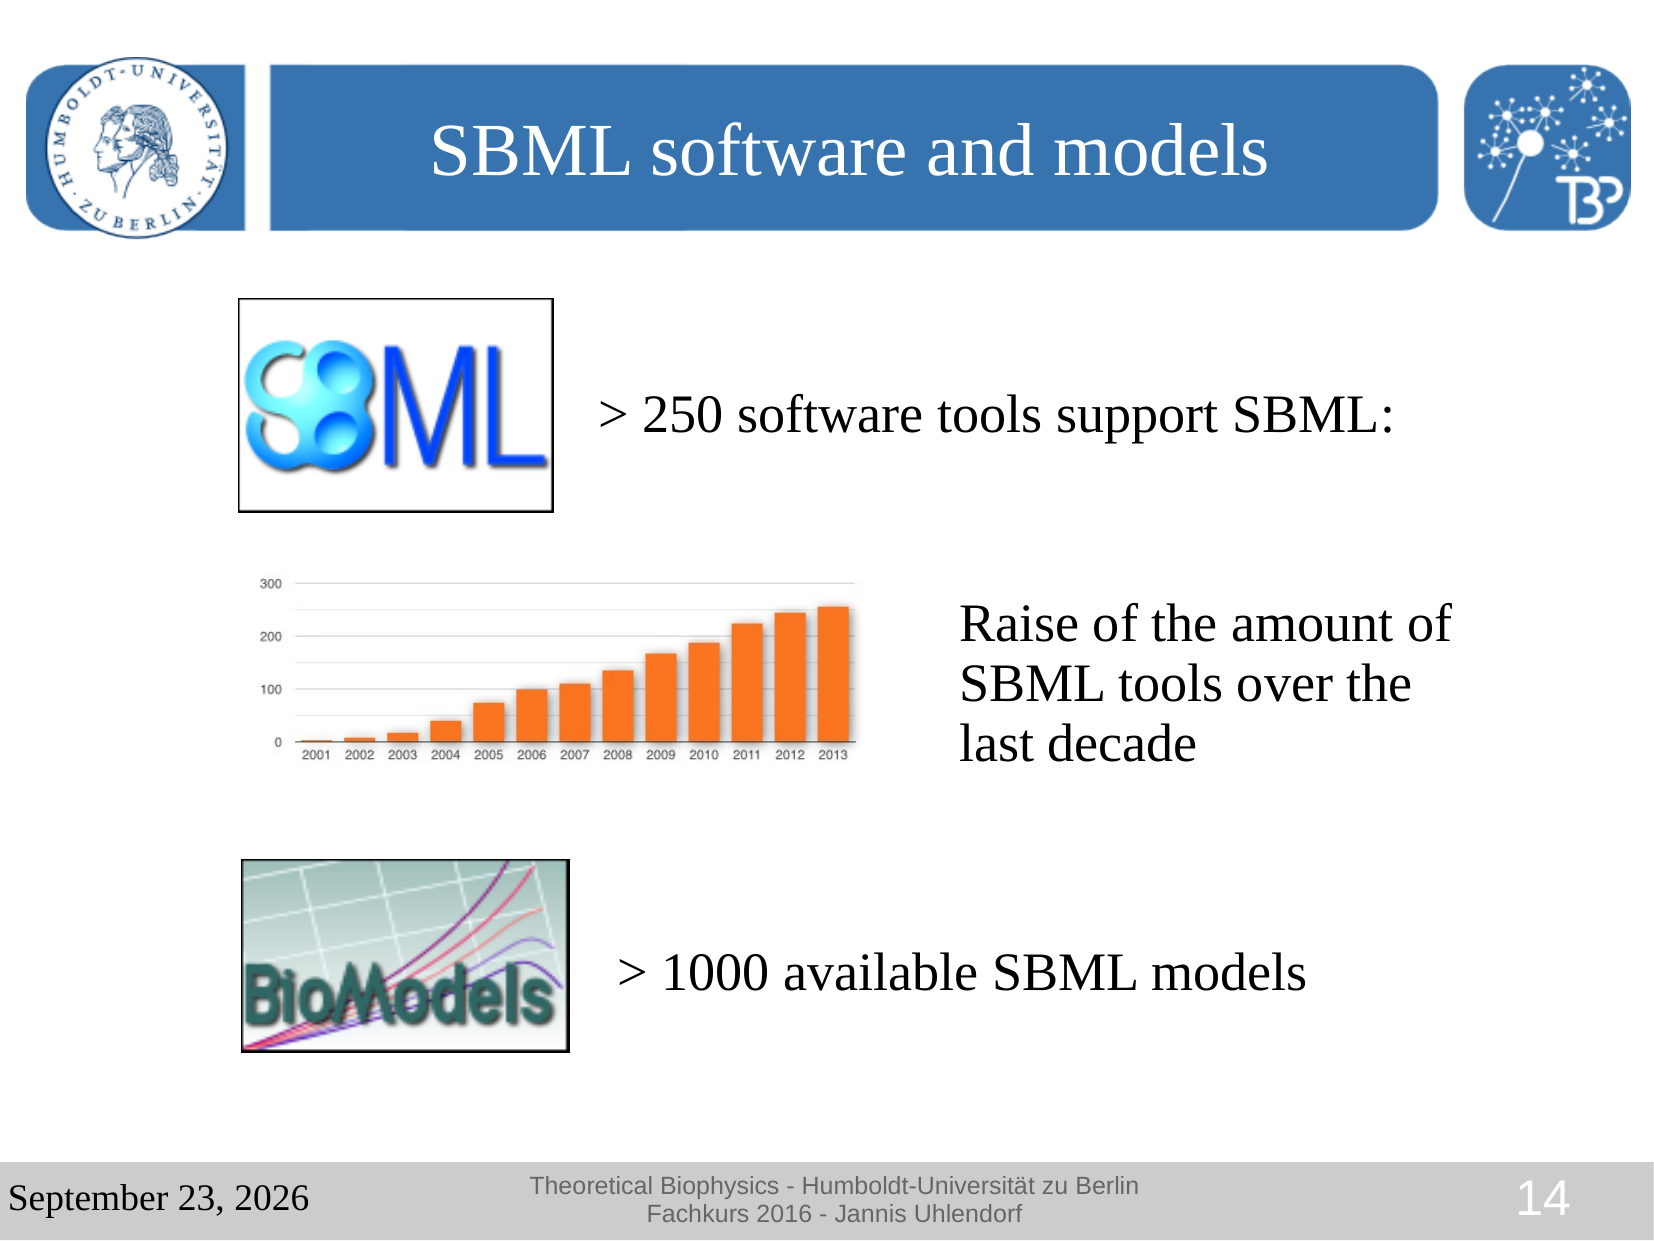

# SBML software and models
> 250 software tools support SBML:
Raise of the amount of
SBML tools over the
last decade
> 1000 available SBML models
14
Fachkurs WS 2013 - Timo Lubitz, Jannis Uhlendorf